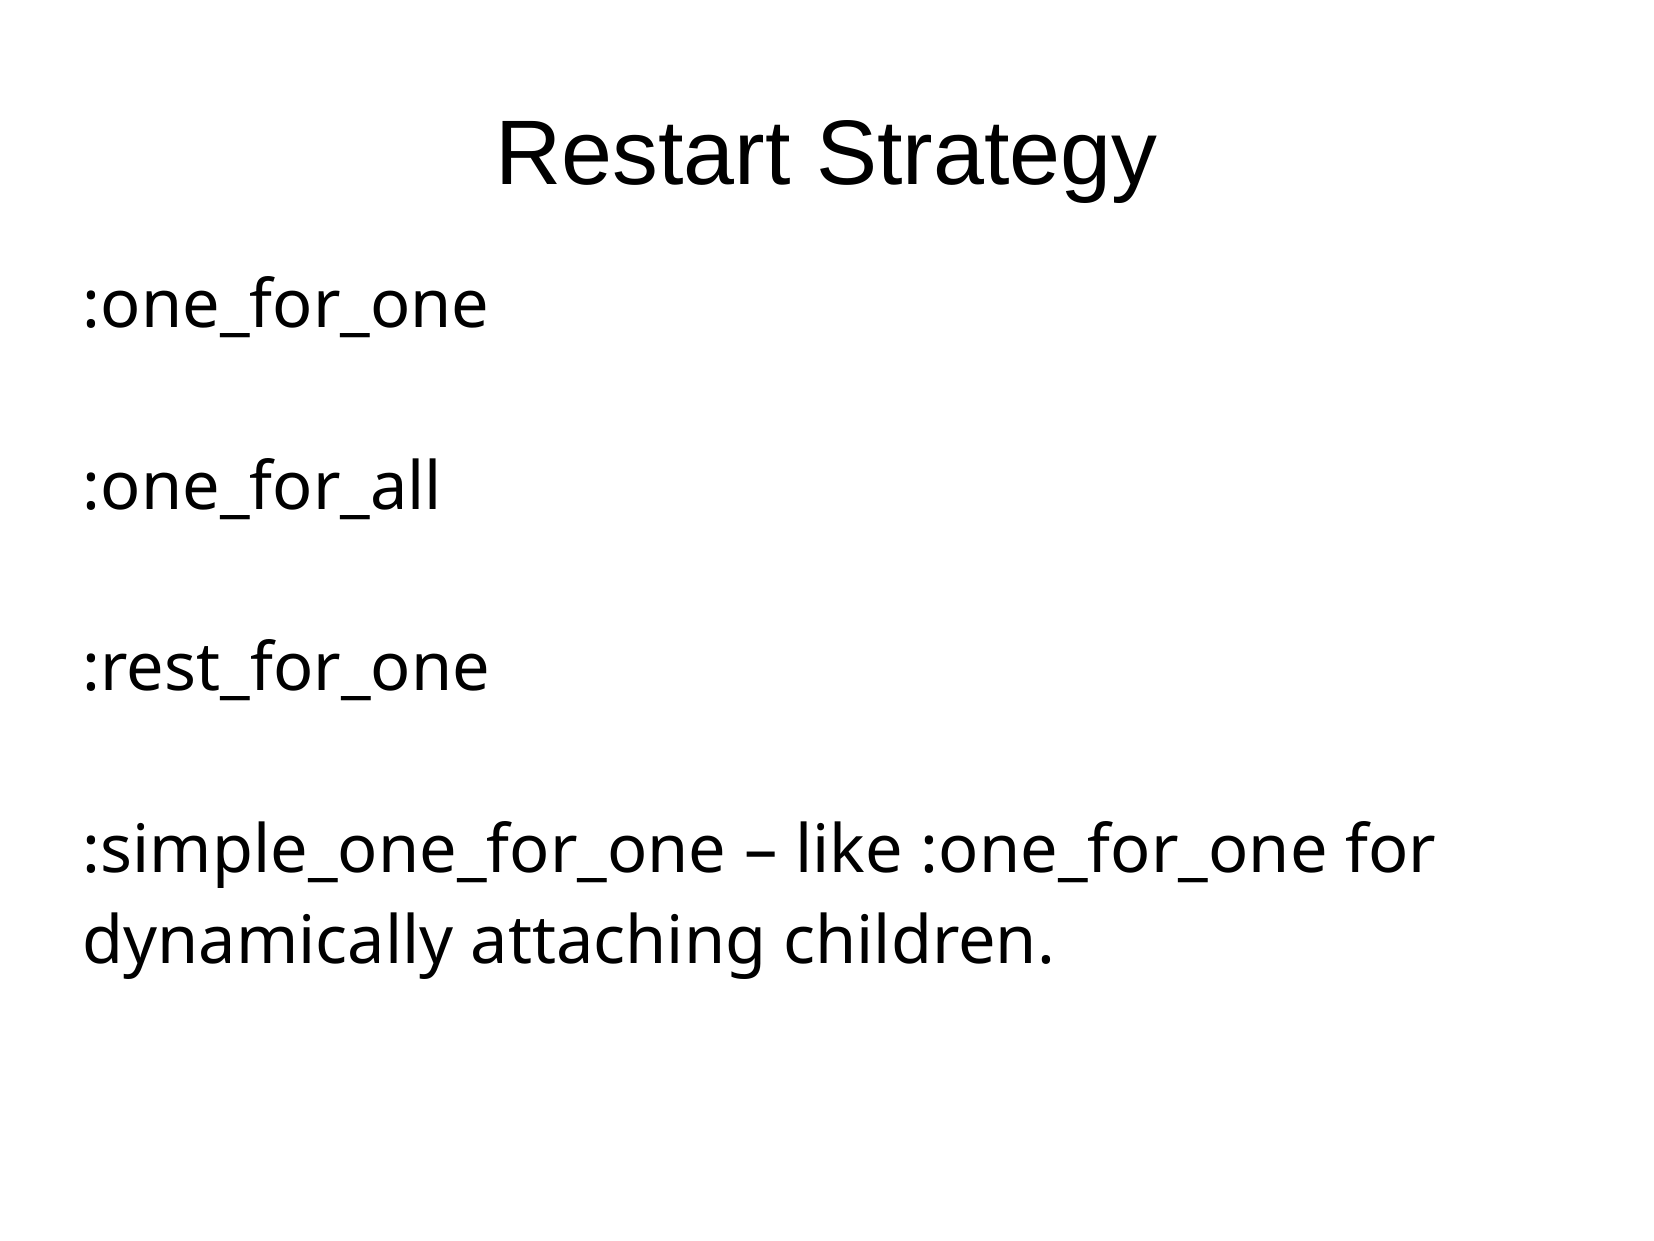

# Restart Strategy
:one_for_one
:one_for_all
:rest_for_one
:simple_one_for_one – like :one_for_one for dynamically attaching children.